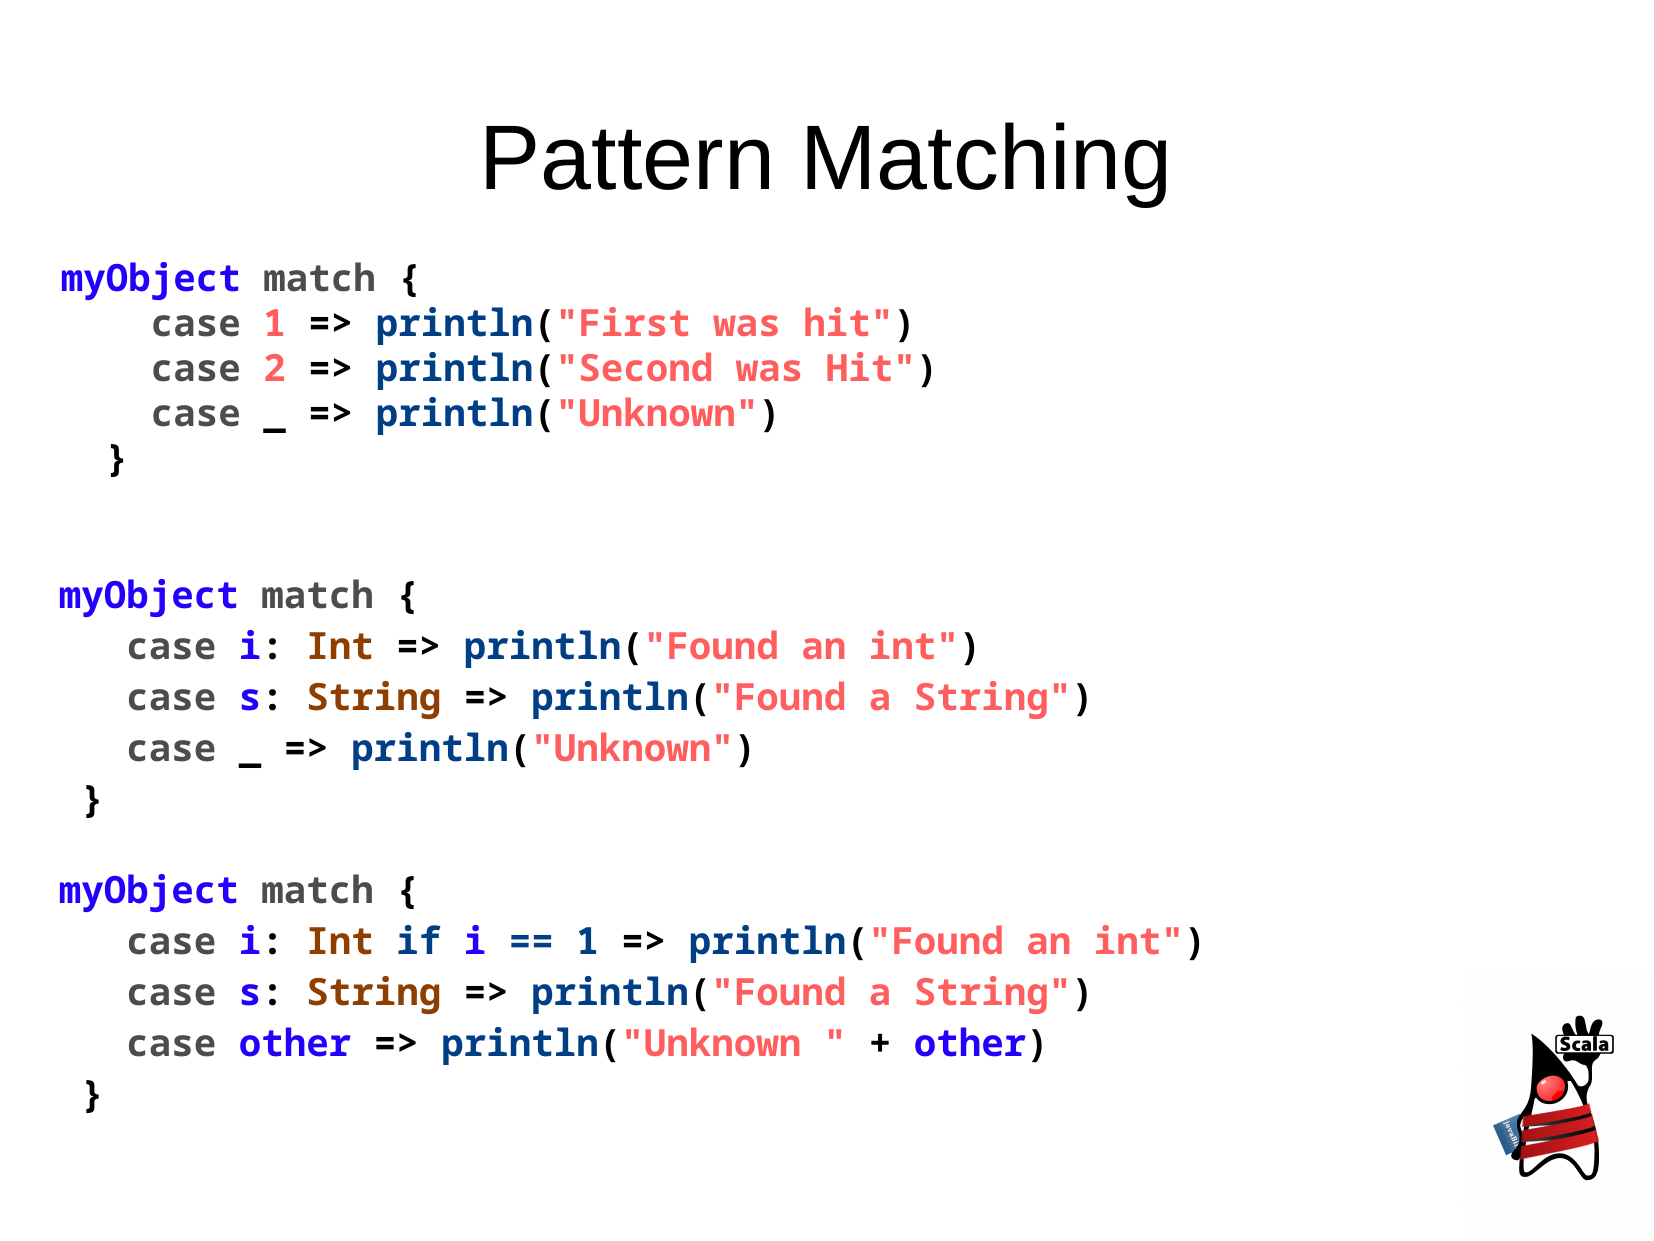

Pattern Matching
myObject match {
 case 1 => println("First was hit")
 case 2 => println("Second was Hit")
 case _ => println("Unknown")
 }
 myObject match {
 case i: Int => println("Found an int")
 case s: String => println("Found a String")
 case _ => println("Unknown")
 }
 myObject match {
 case i: Int if i == 1 => println("Found an int")
 case s: String => println("Found a String")
 case other => println("Unknown " + other)
 }